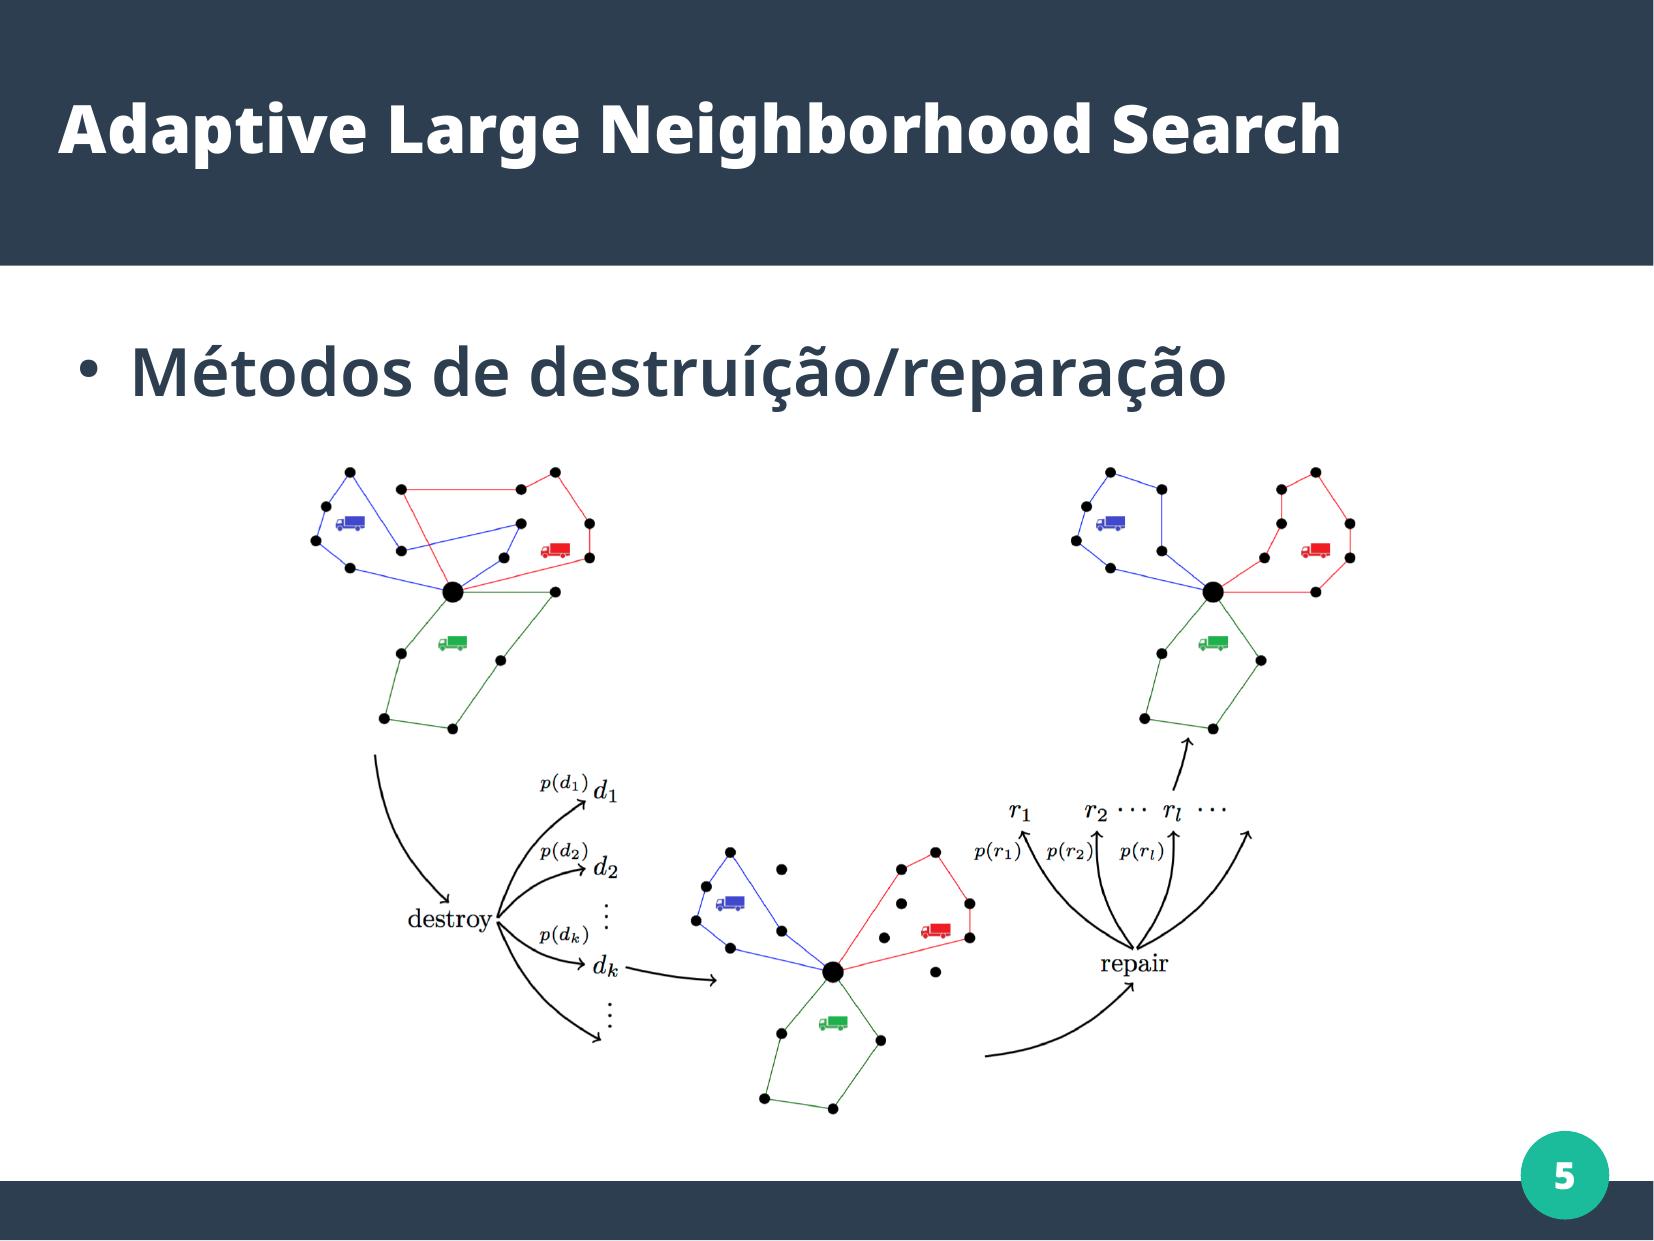

# Adaptive Large Neighborhood Search
Métodos de destruíção/reparação
5